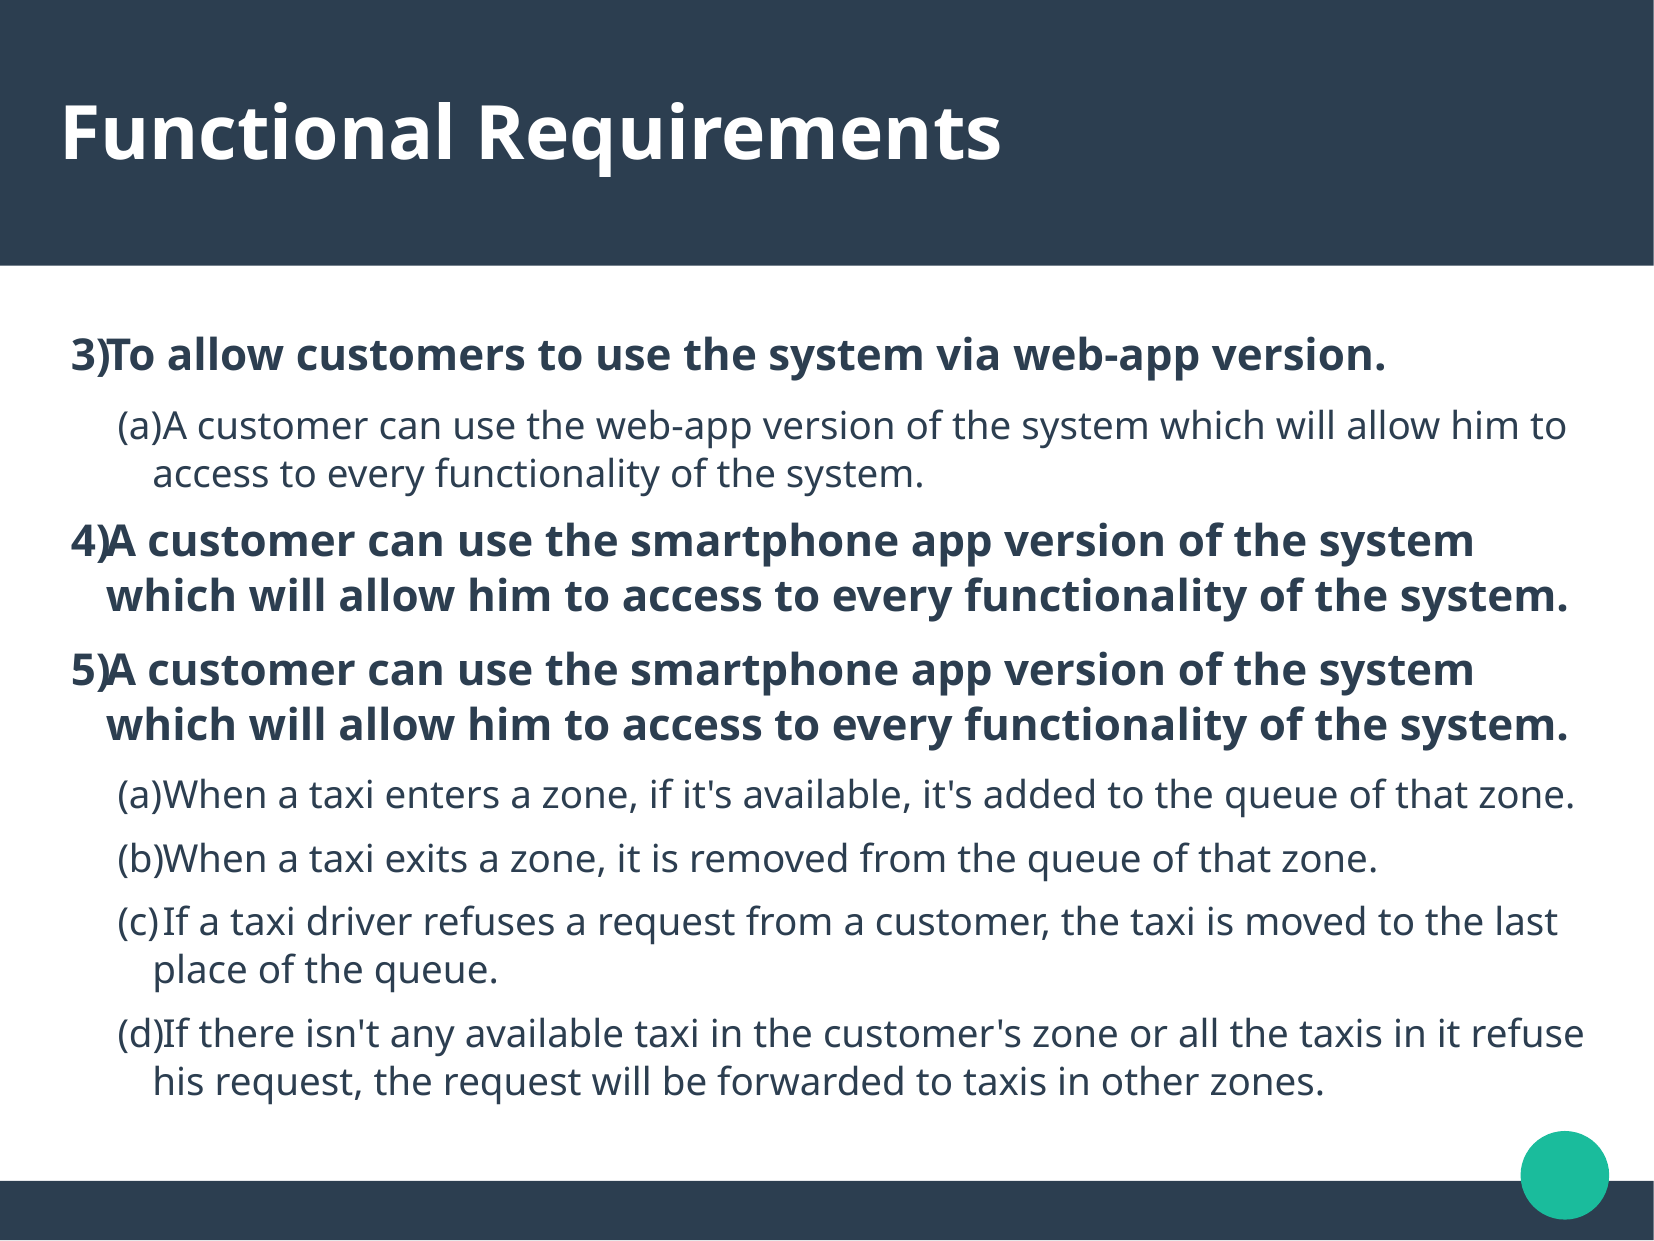

# Functional Requirements
To allow customers to use the system via web-app version.
 A customer can use the web-app version of the system which will allow him to access to every functionality of the system.
A customer can use the smartphone app version of the system which will allow him to access to every functionality of the system.
A customer can use the smartphone app version of the system which will allow him to access to every functionality of the system.
 When a taxi enters a zone, if it's available, it's added to the queue of that zone.
 When a taxi exits a zone, it is removed from the queue of that zone.
 If a taxi driver refuses a request from a customer, the taxi is moved to the last place of the queue.
 If there isn't any available taxi in the customer's zone or all the taxis in it refuse his request, the request will be forwarded to taxis in other zones.